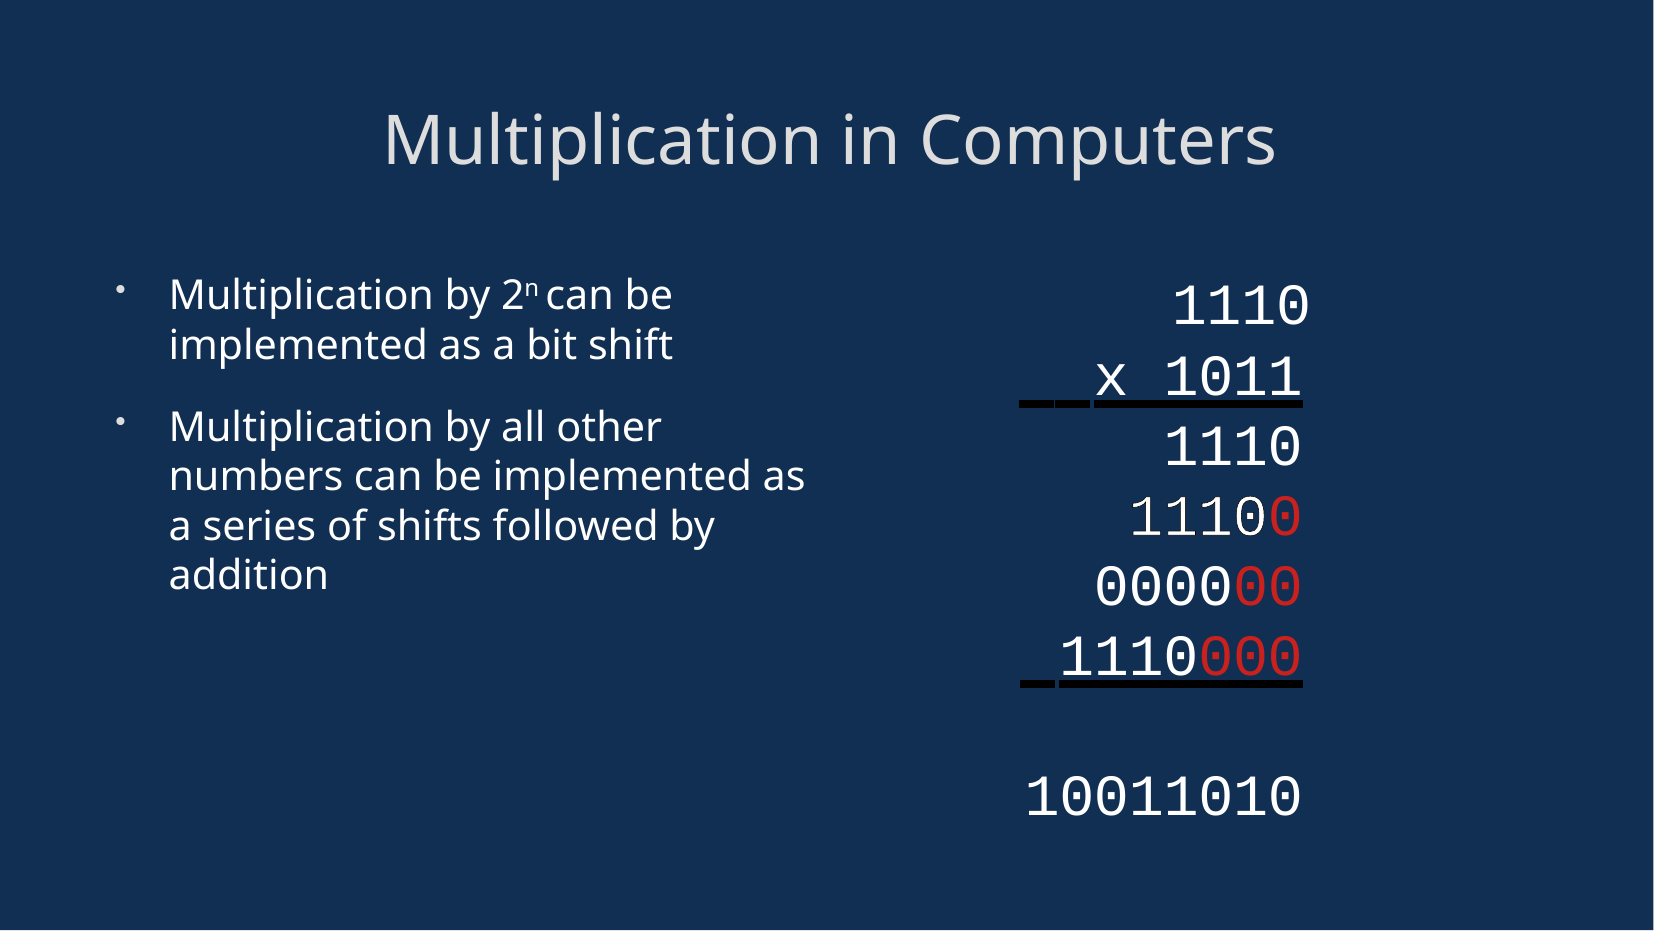

# Multiplication in Computers
1110
 x 1011
1110
11100
000000
 1110000
10011010
Multiplication by 2n can be implemented as a bit shift
Multiplication by all other numbers can be implemented as a series of shifts followed by addition